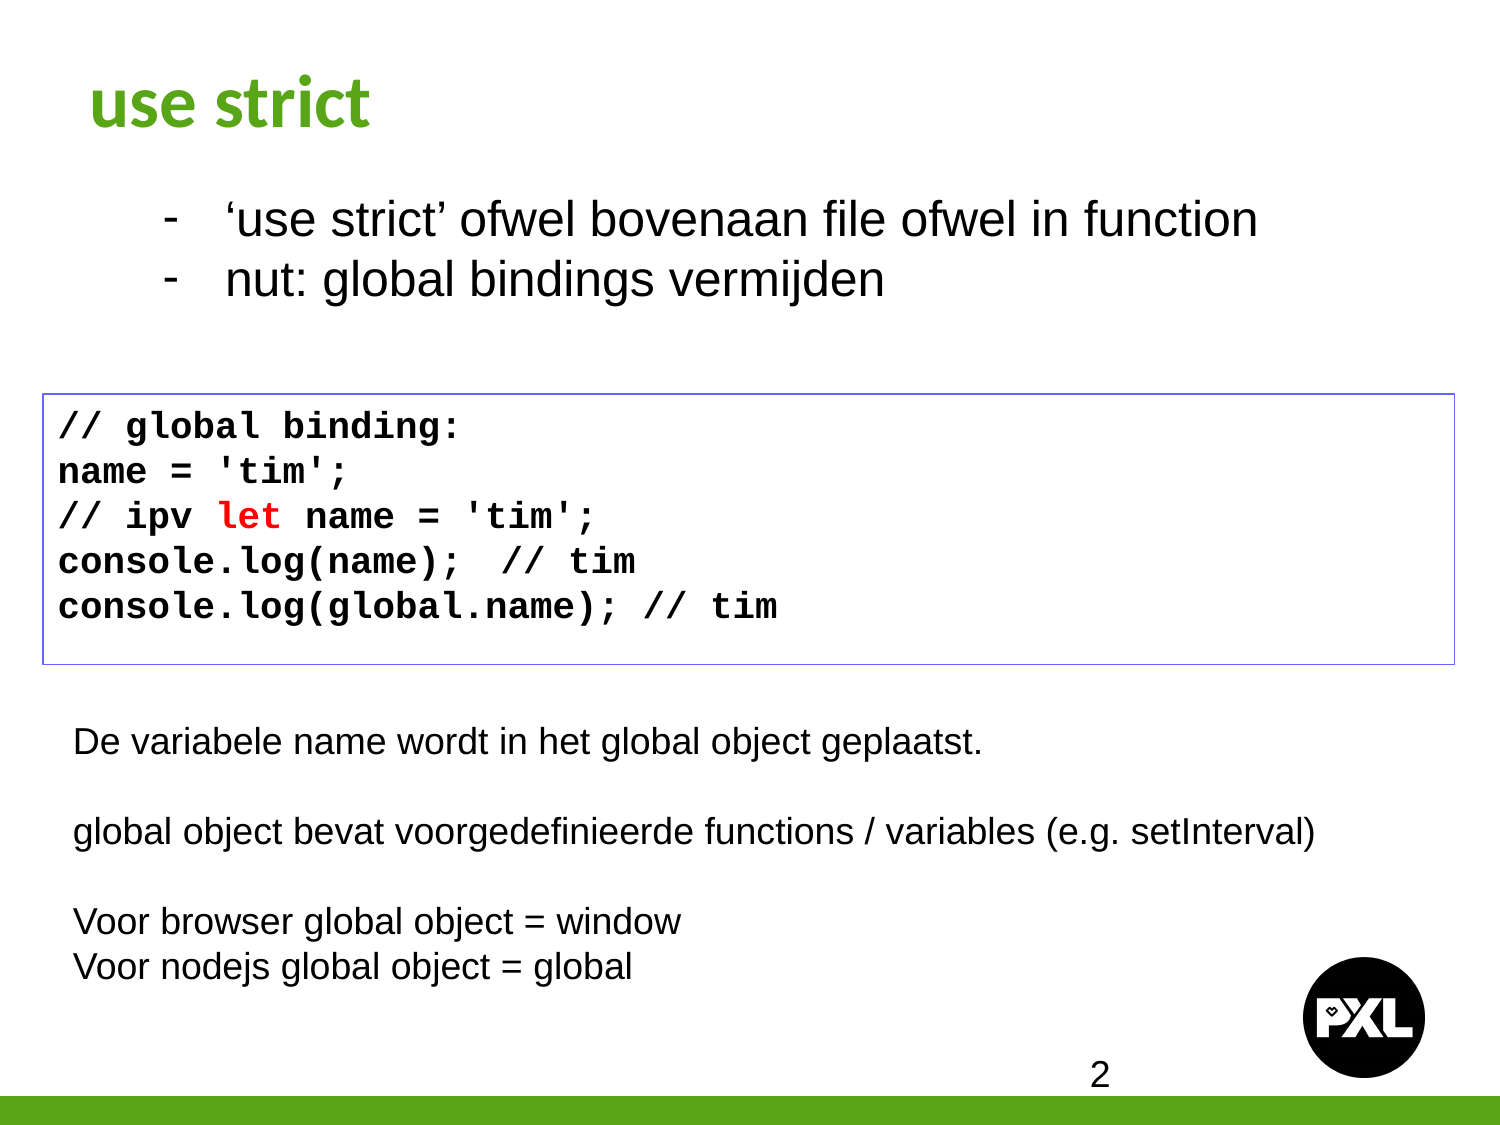

‘use strict’ ofwel bovenaan file ofwel in function
nut: global bindings vermijden
use strict
// global binding:
name = 'tim';
// ipv let name = 'tim';
console.log(name);	// tim
console.log(global.name); // tim
De variabele name wordt in het global object geplaatst.
global object bevat voorgedefinieerde functions / variables (e.g. setInterval)
Voor browser global object = window
Voor nodejs global object = global